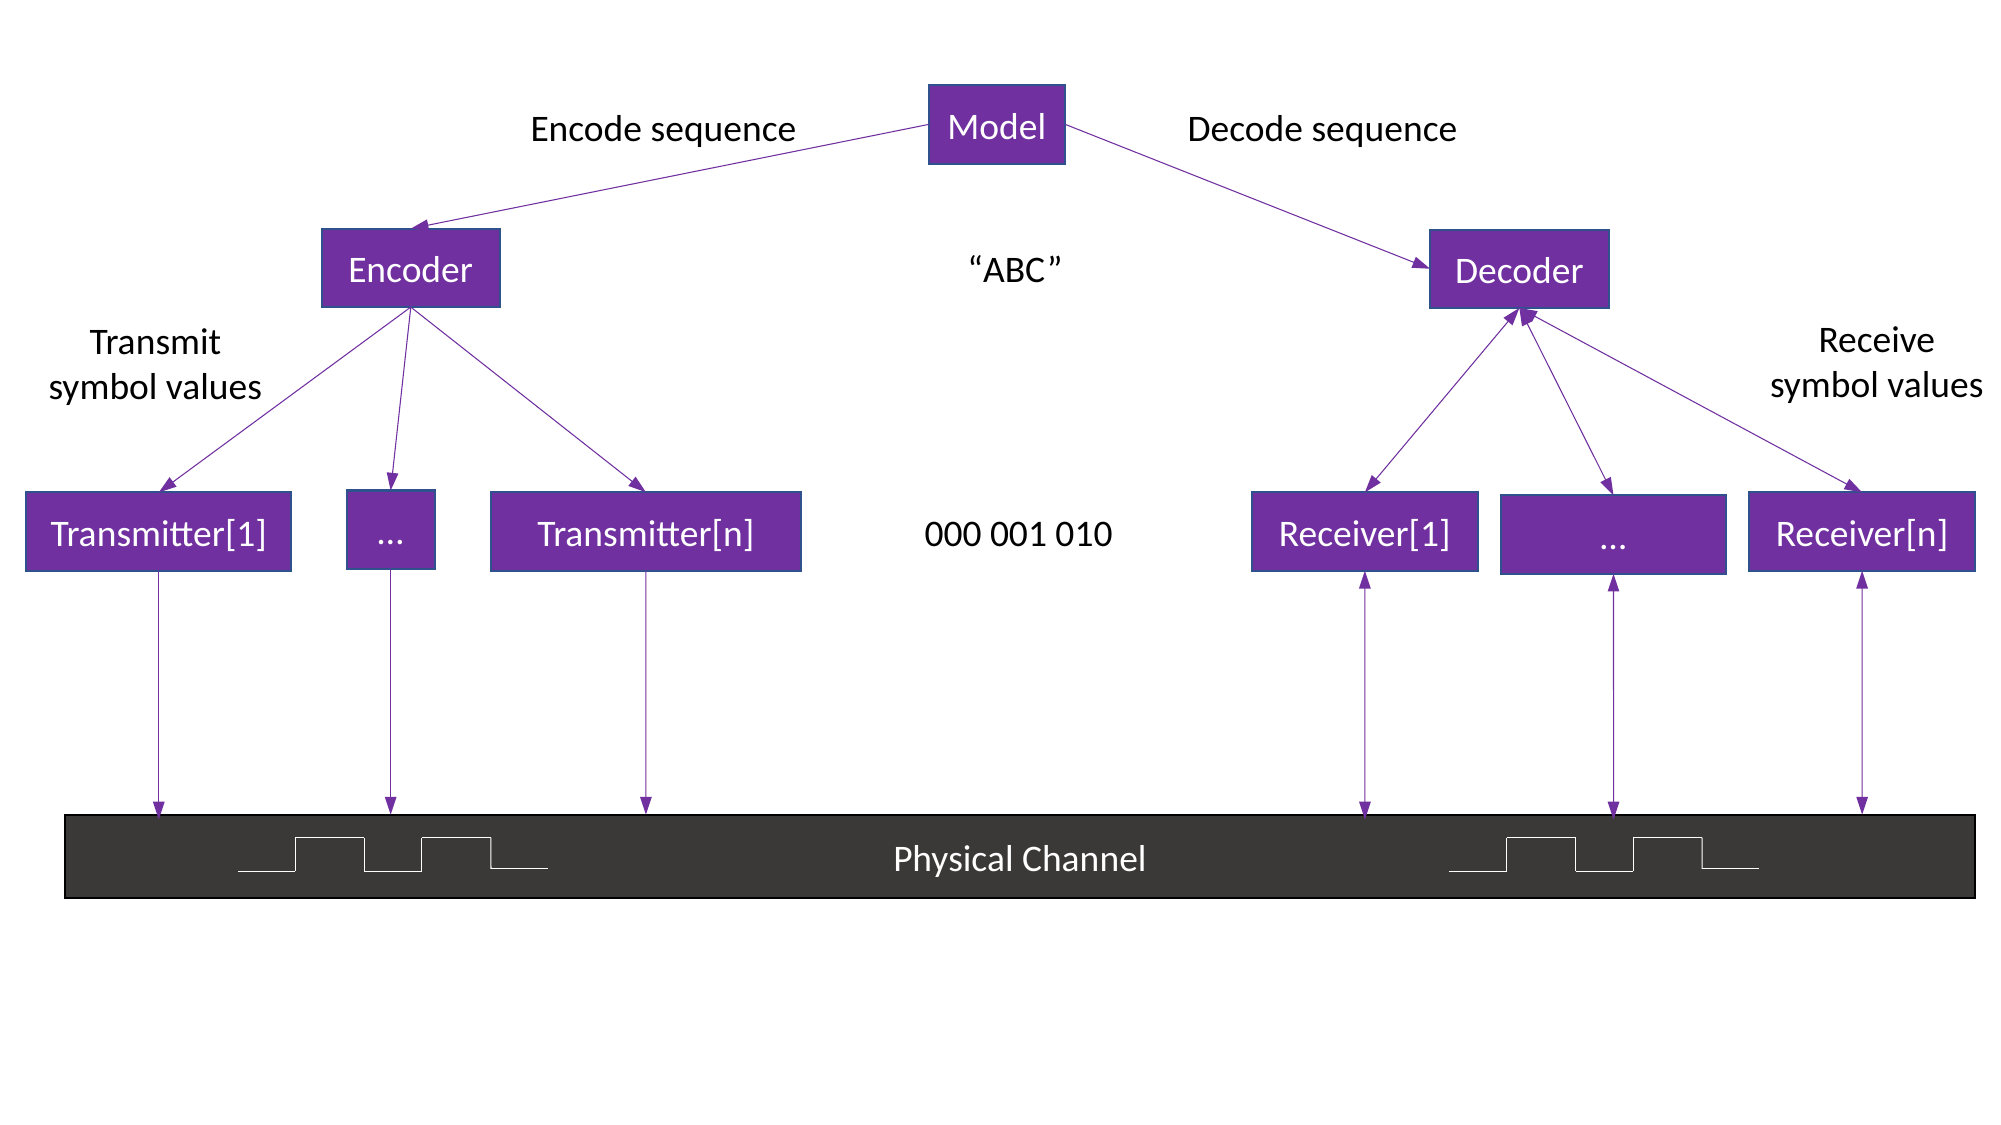

Model
Encode sequence
Decode sequence
Encoder
Decoder
“ABC”
Receive
symbol values
Transmit
symbol values
…
Transmitter[n]
Transmitter[1]
Receiver[1]
Receiver[n]
…
000 001 010
Physical Channel